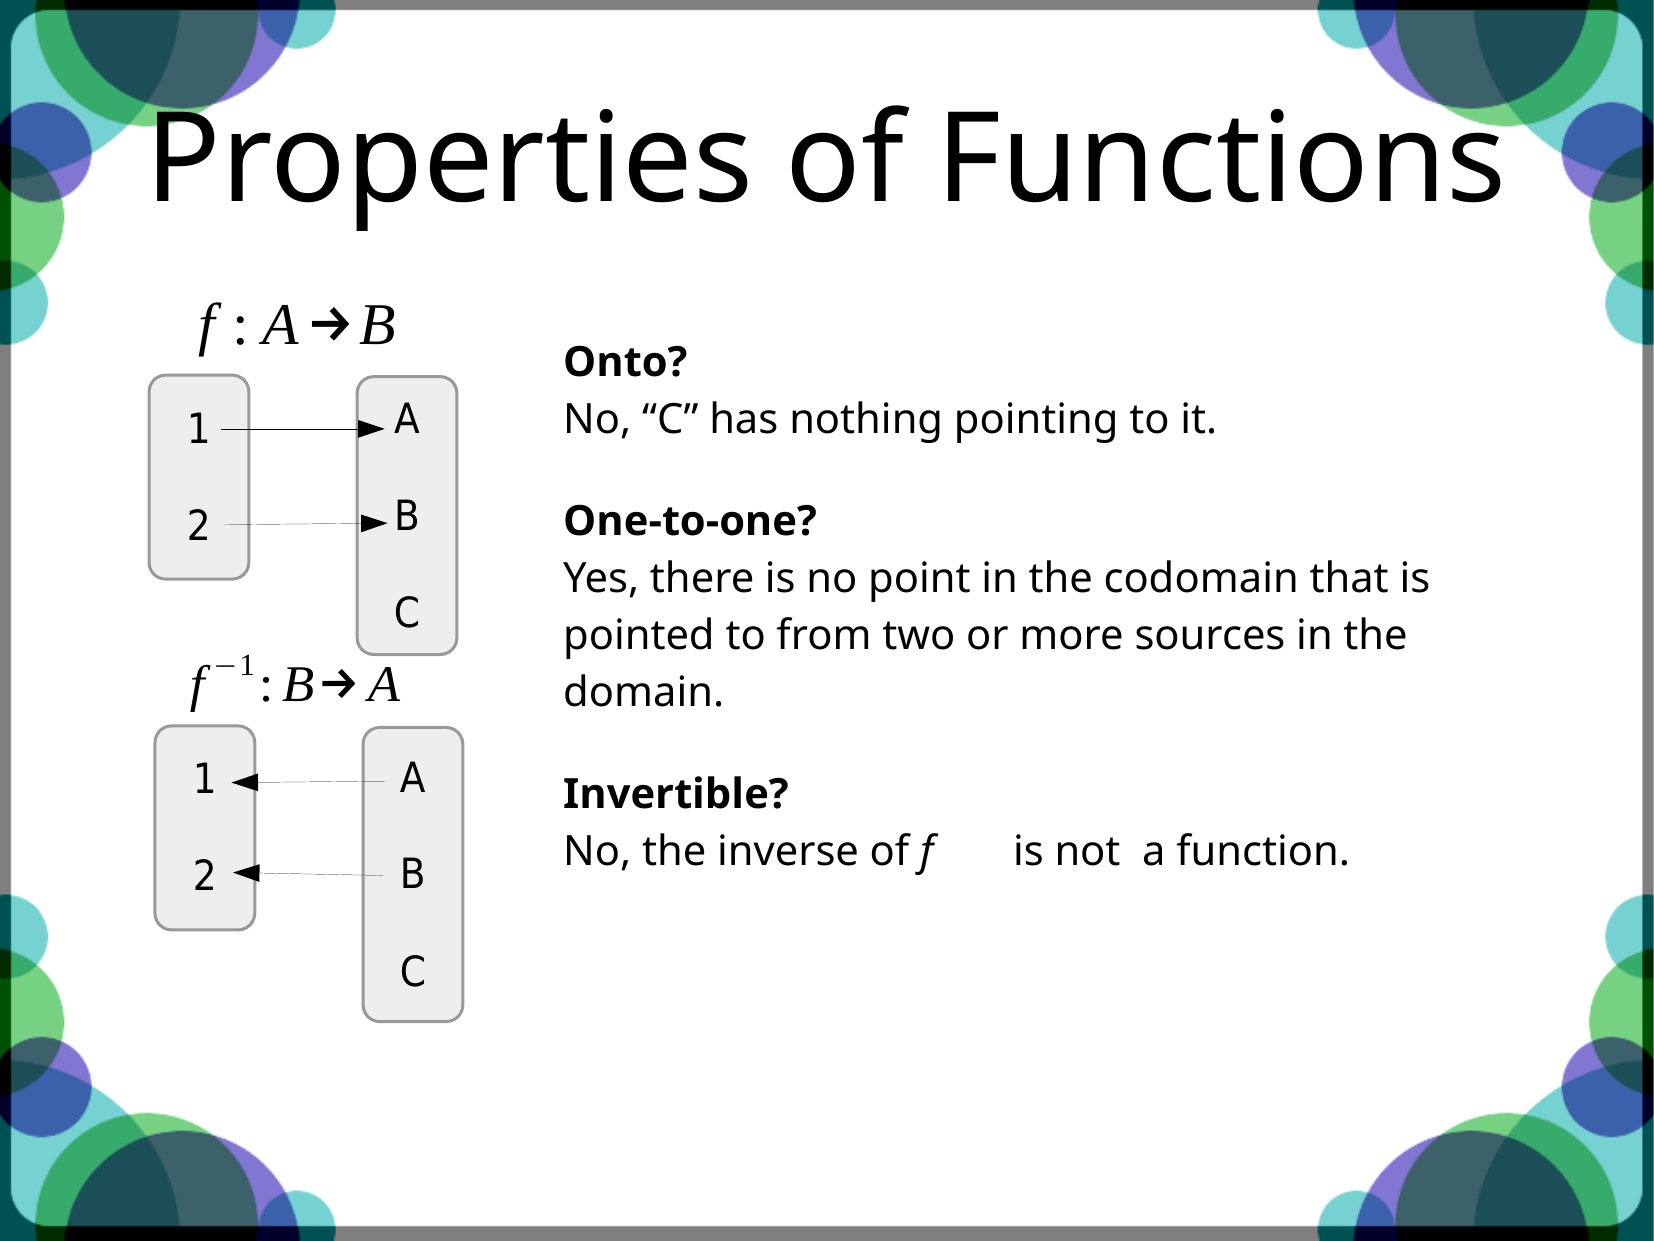

# Properties of Functions
Onto?
No, “C” has nothing pointing to it.
One-to-one?
Yes, there is no point in the codomain that is pointed to from two or more sources in the domain.
Invertible?
No, the inverse of f 	is not a function.
1
2
A
B
C
1
2
A
B
C